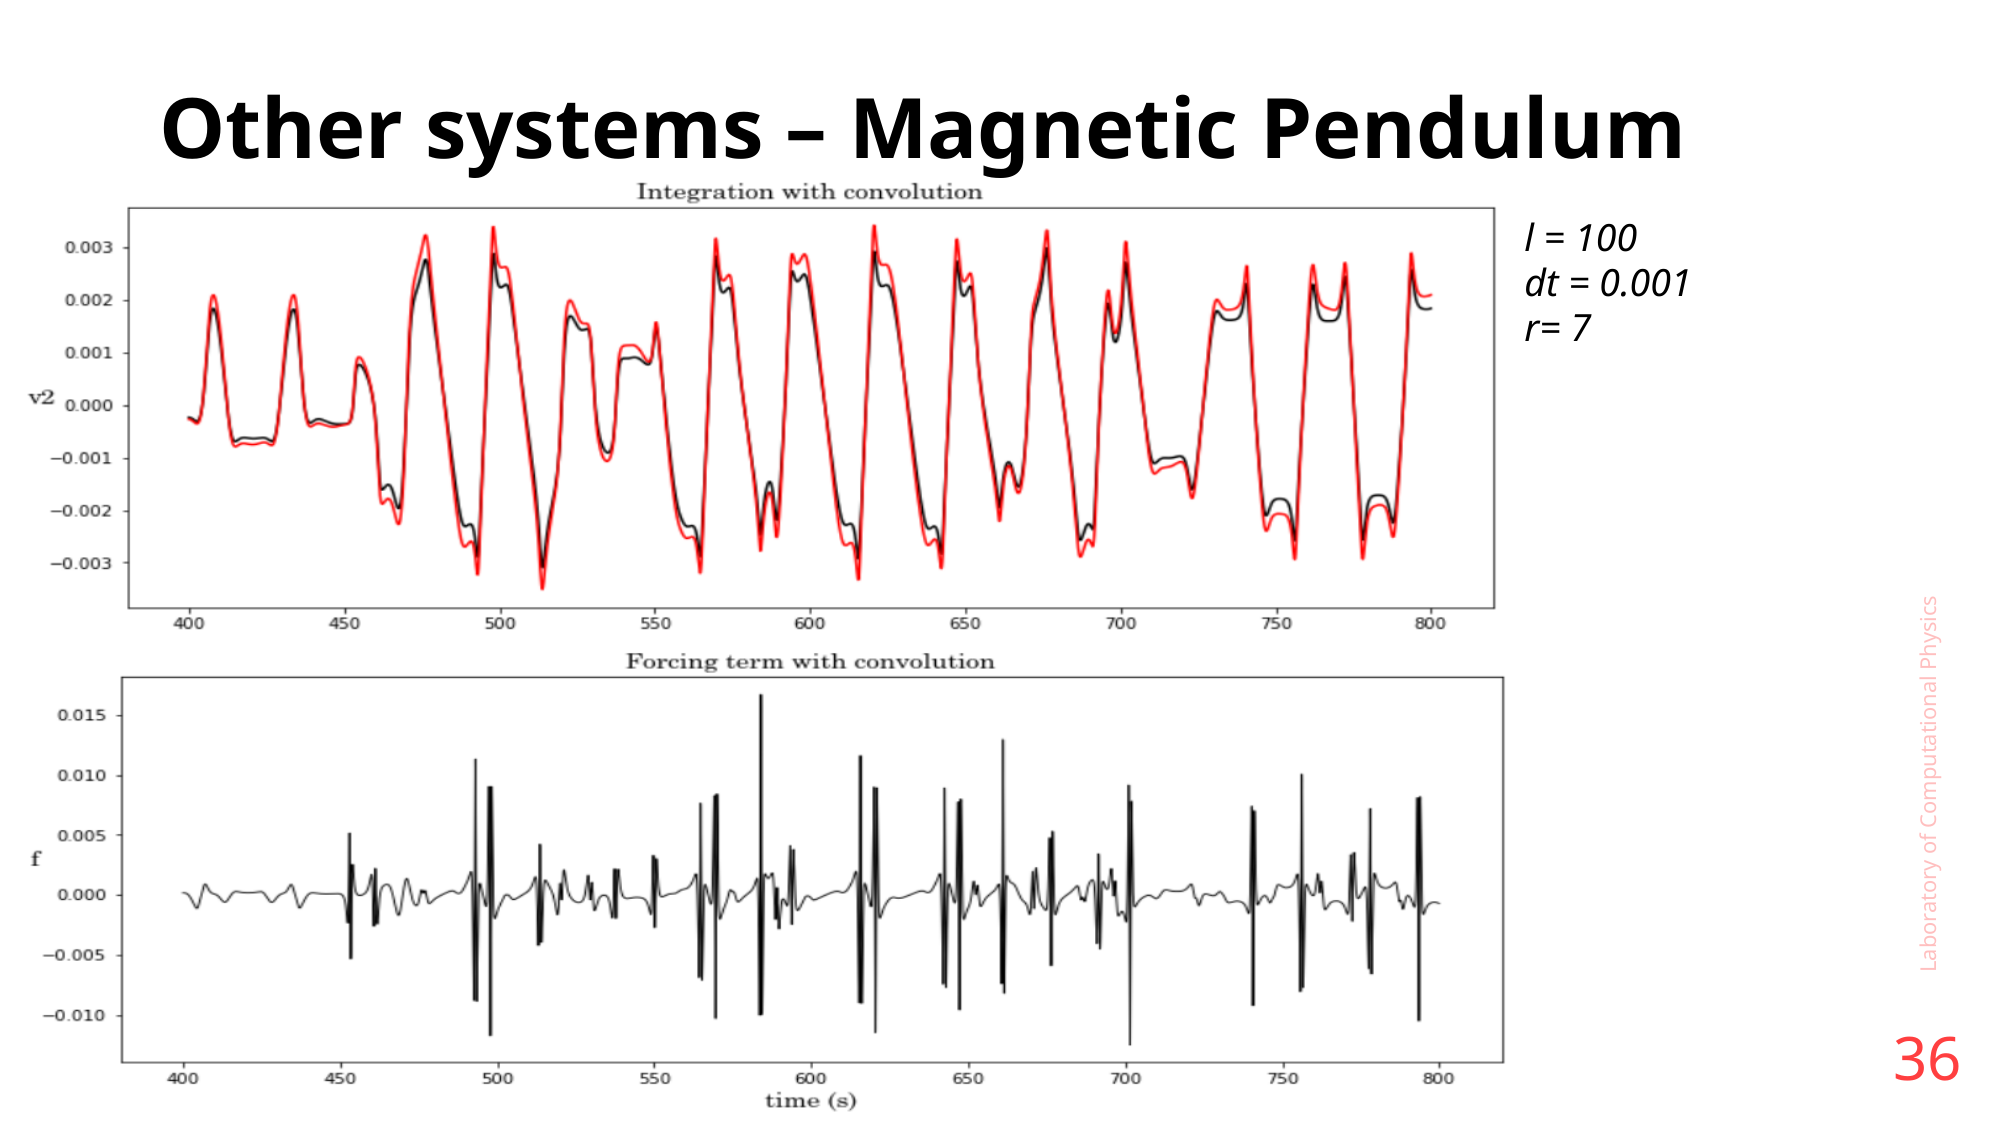

# Other systems – Magnetic Pendulum
l = 100
dt = 0.001
r= 7
Laboratory of Computational Physics